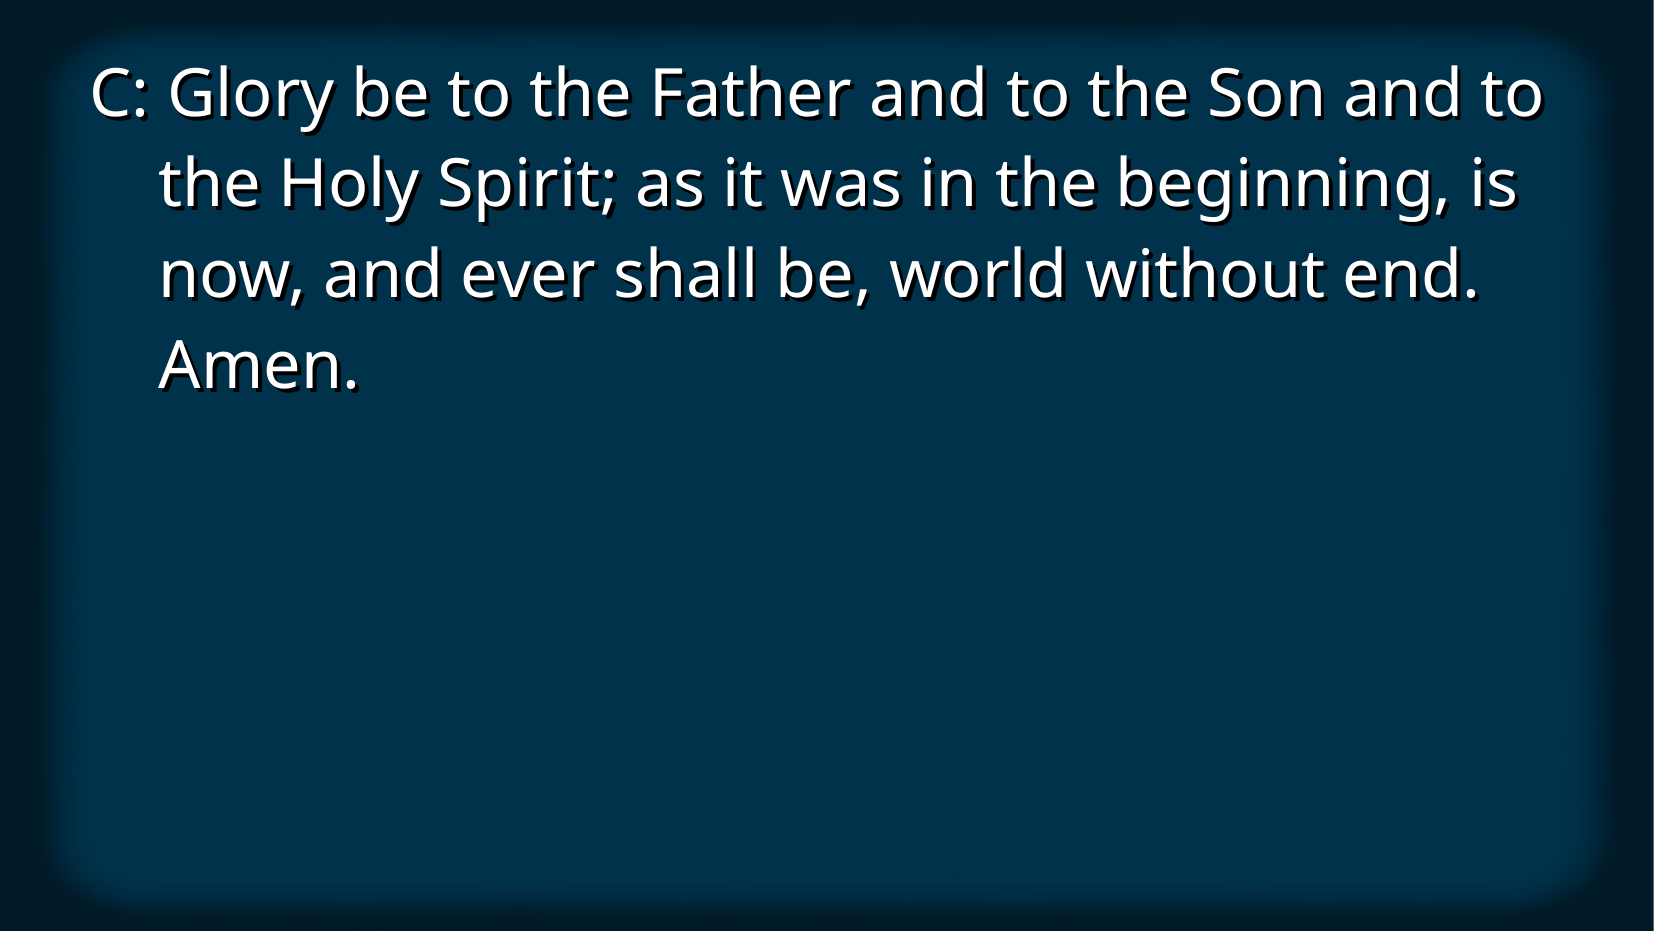

C: Glory be to the Father and to the Son and to
 the Holy Spirit; as it was in the beginning, is
 now, and ever shall be, world without end.
 Amen.